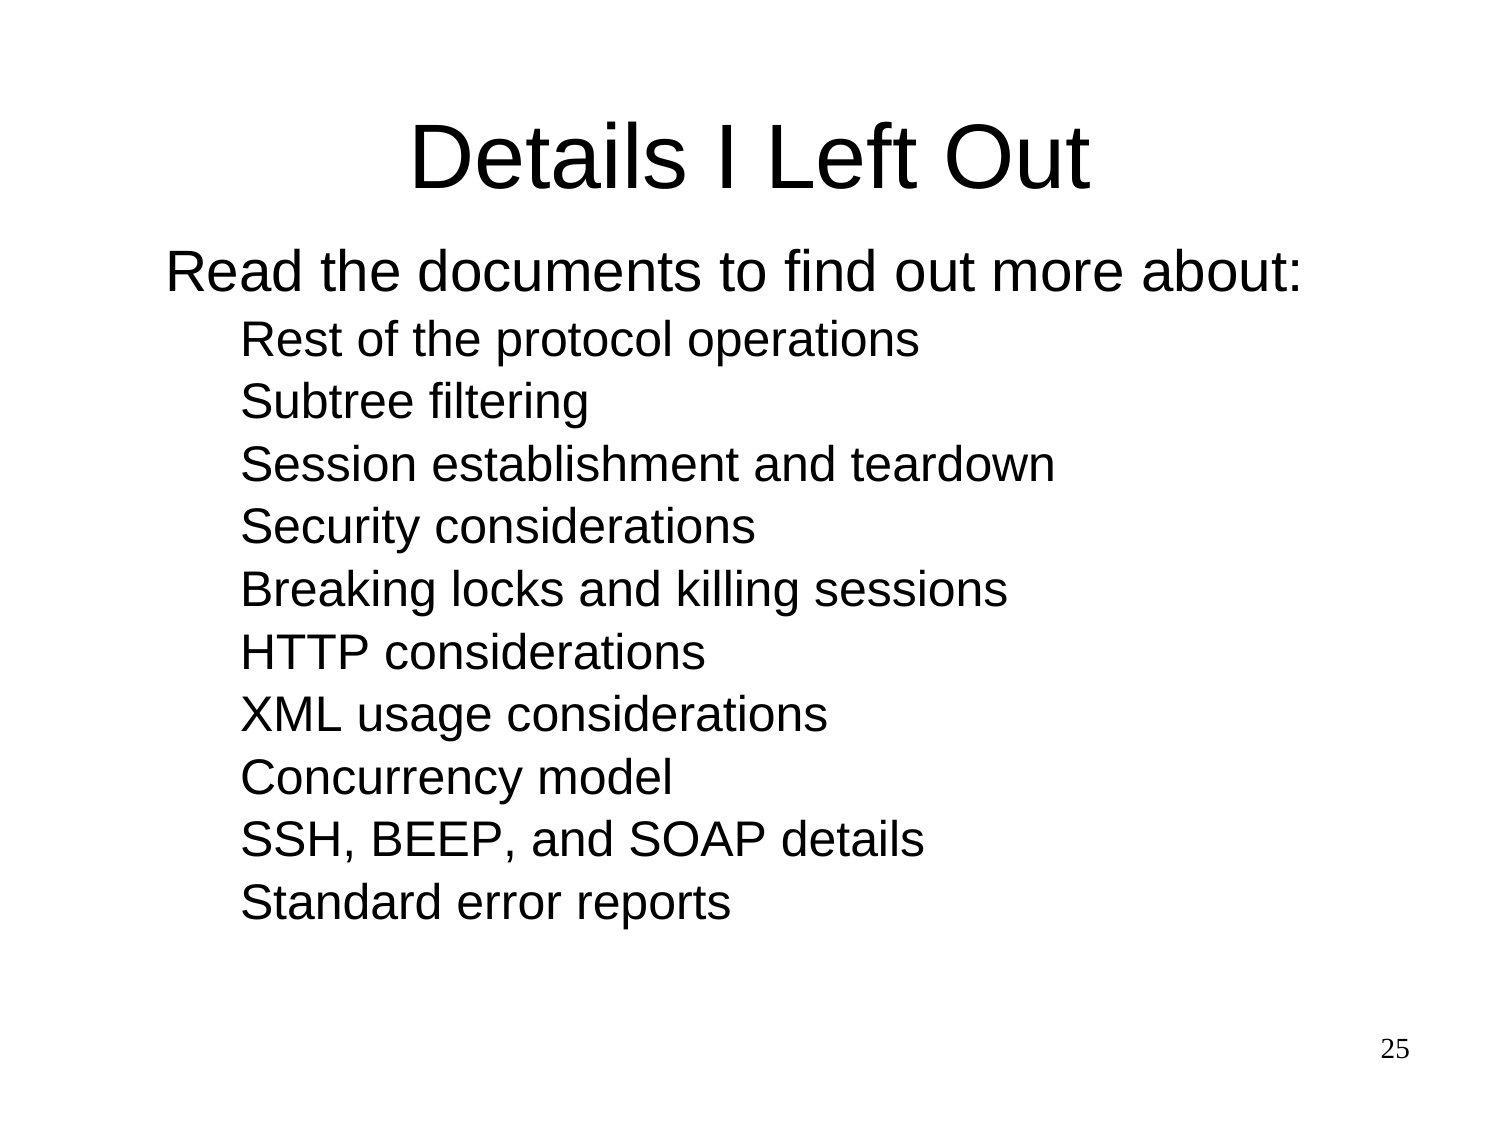

# Details I Left Out
Read the documents to find out more about:
Rest of the protocol operations
Subtree filtering
Session establishment and teardown
Security considerations
Breaking locks and killing sessions
HTTP considerations
XML usage considerations
Concurrency model
SSH, BEEP, and SOAP details
Standard error reports
25